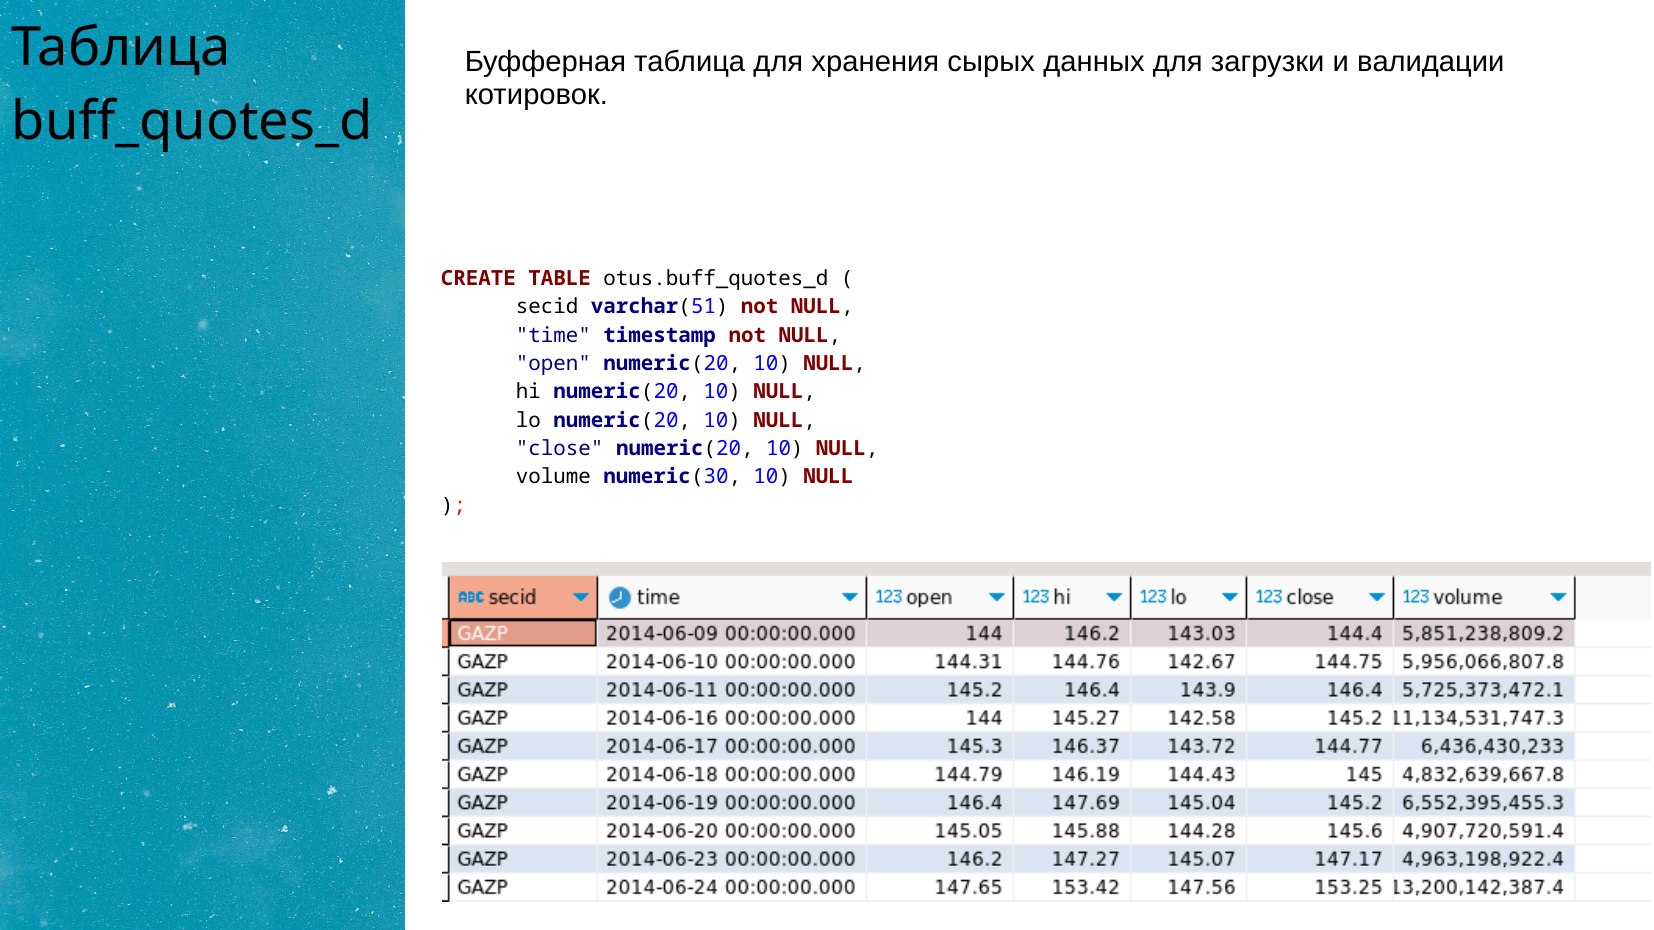

# Таблица buff_quotes_d
Буфферная таблица для хранения сырых данных для загрузки и валидации котировок.
CREATE TABLE otus.buff_quotes_d (
	secid varchar(51) not NULL,
	"time" timestamp not NULL,
	"open" numeric(20, 10) NULL,
	hi numeric(20, 10) NULL,
	lo numeric(20, 10) NULL,
	"close" numeric(20, 10) NULL,
	volume numeric(30, 10) NULL
);